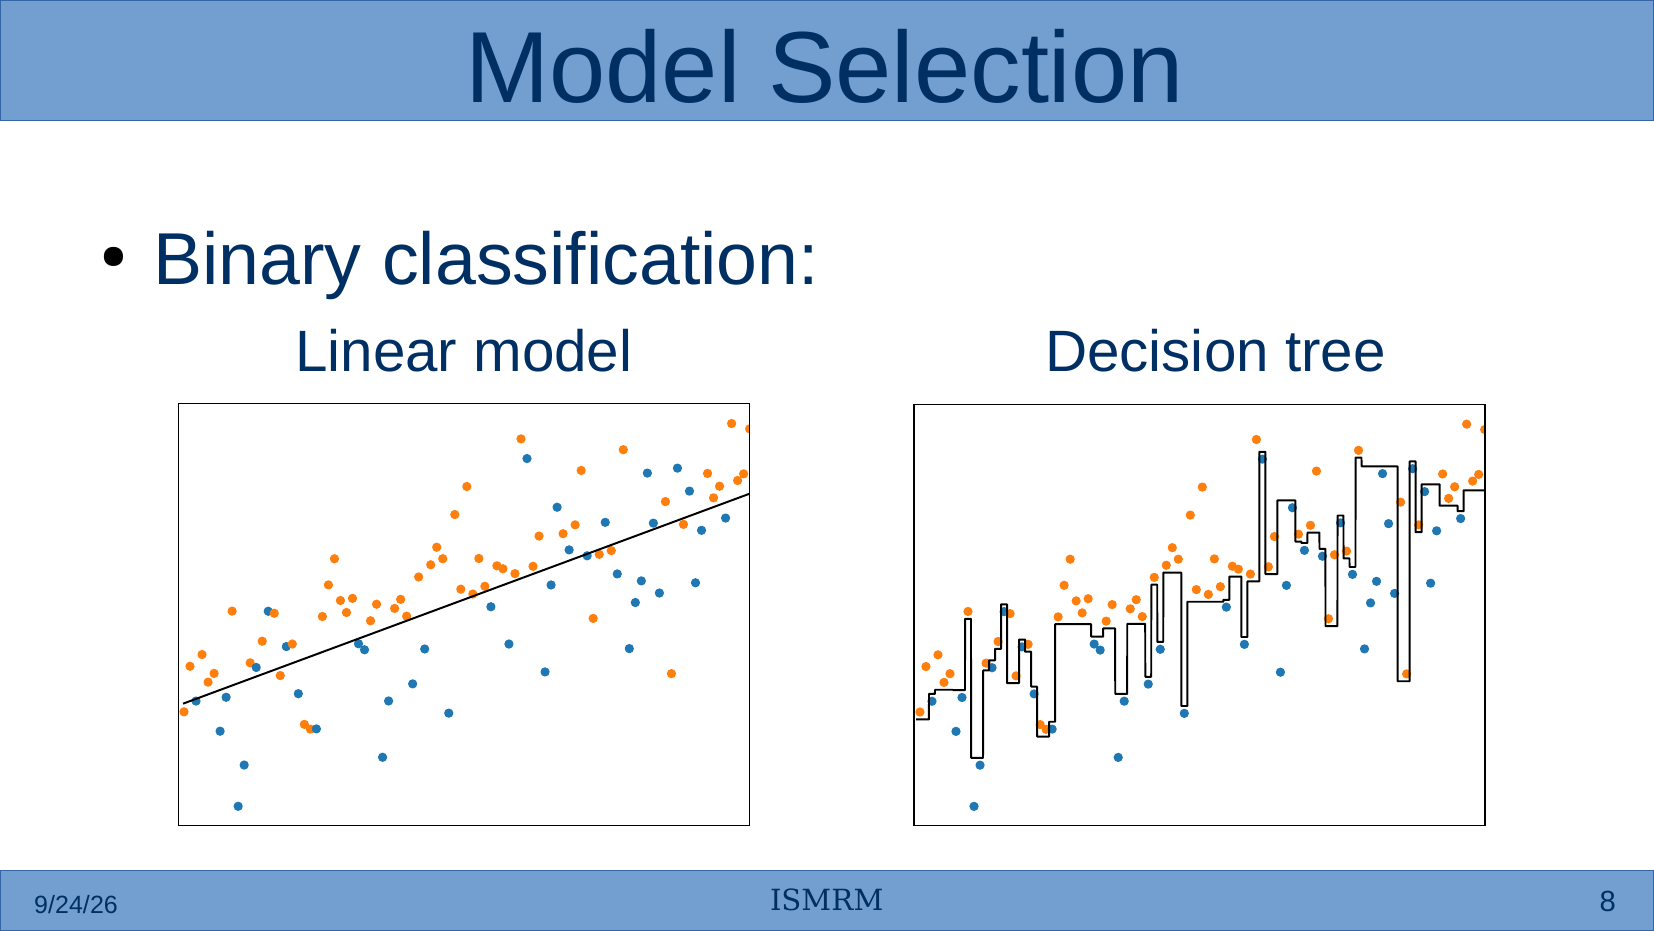

# Model Selection
Binary classification:
Linear model						Decision tree
8